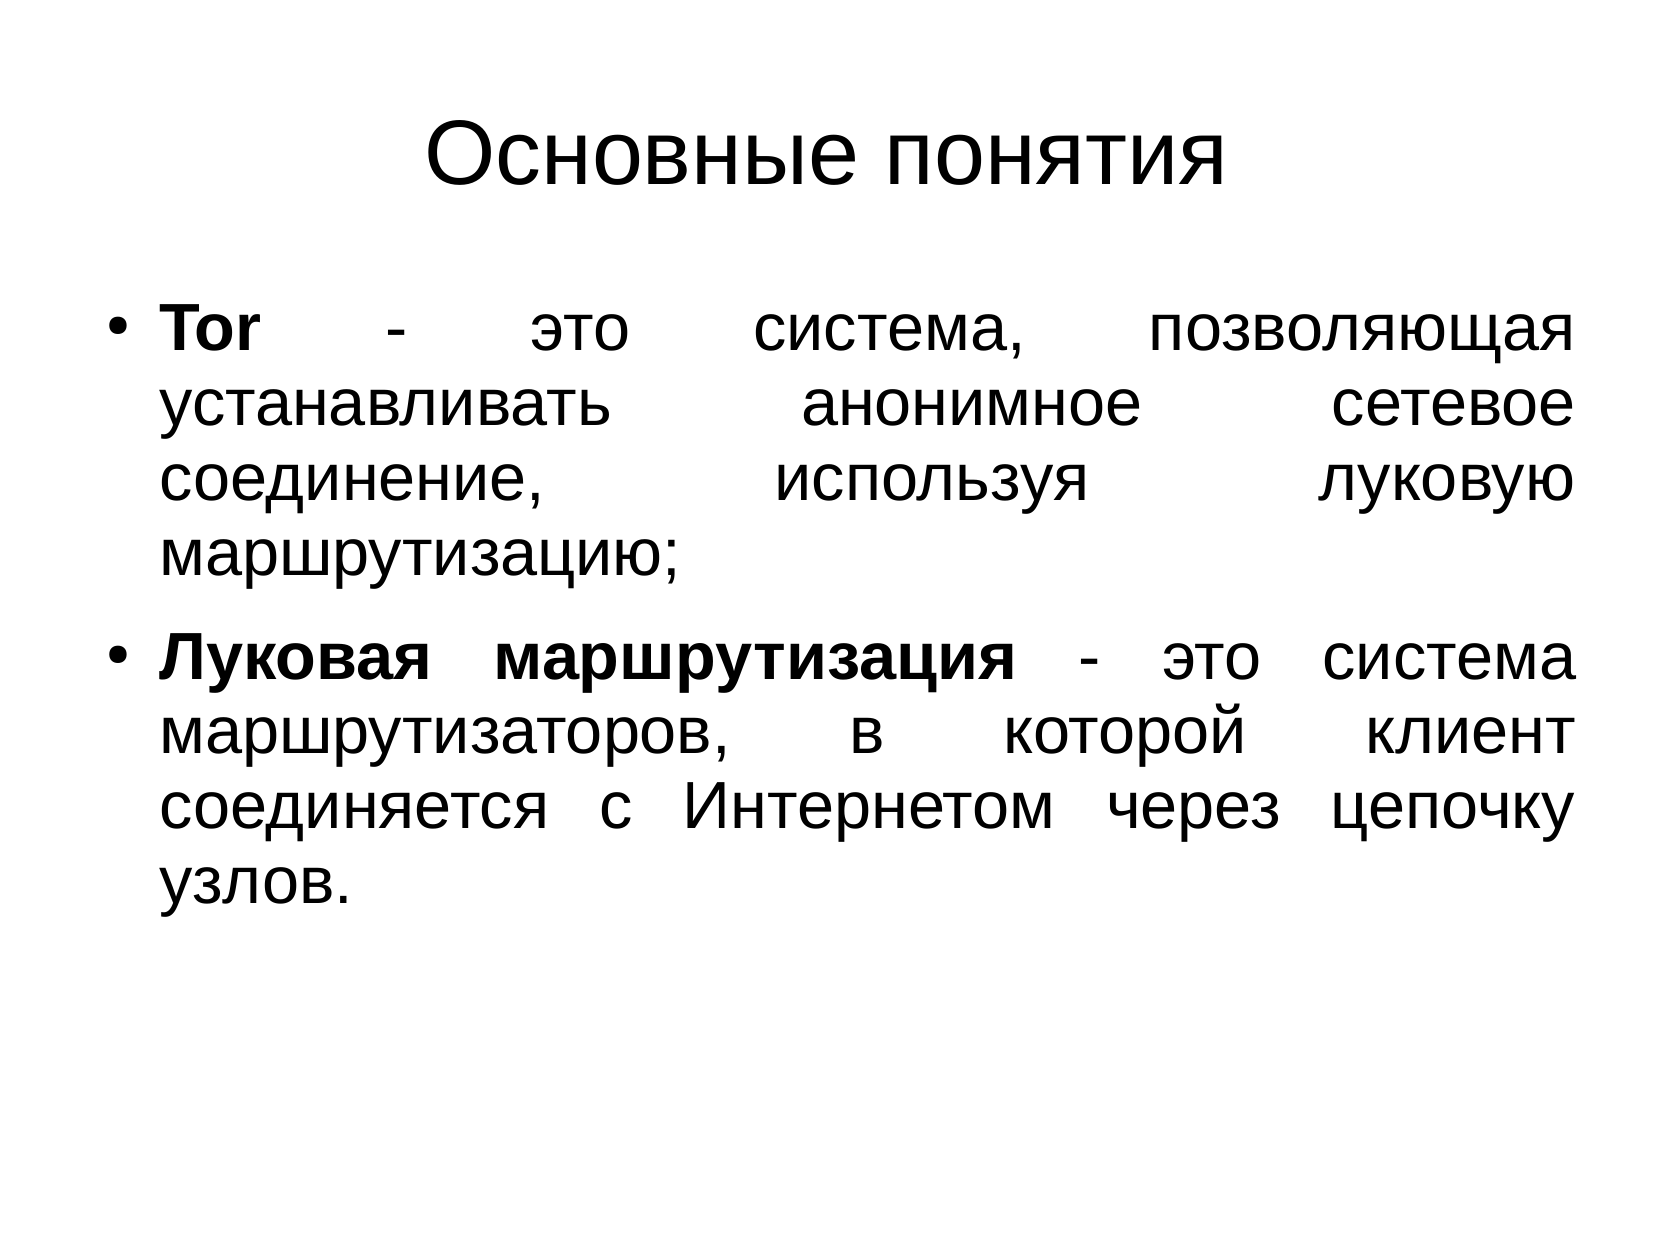

# Основные понятия
Tor - это система, позволяющая устанавливать анонимное сетевое соединение, используя луковую маршрутизацию;
Луковая маршрутизация - это система маршрутизаторов, в которой клиент соединяется с Интернетом через цепочку узлов.